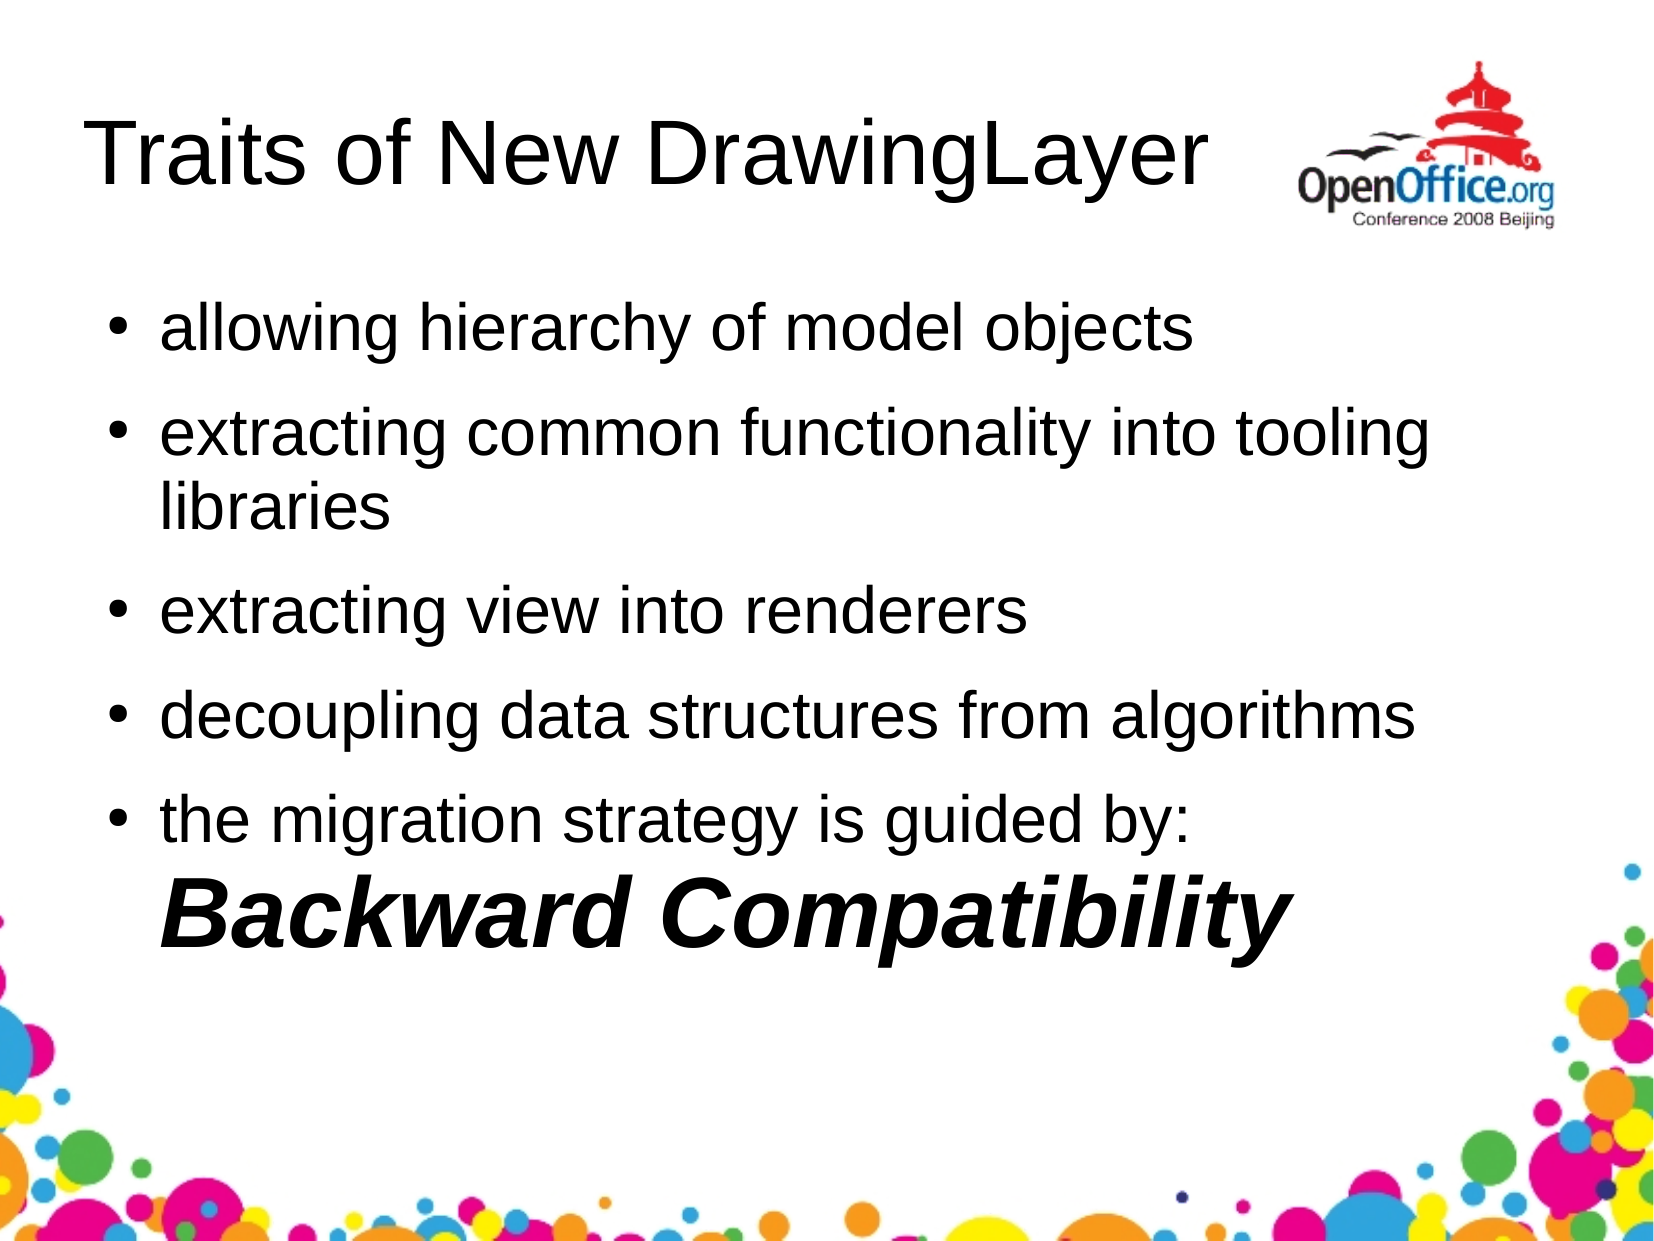

# Traits of New DrawingLayer
allowing hierarchy of model objects
extracting common functionality into tooling libraries
extracting view into renderers
decoupling data structures from algorithms
the migration strategy is guided by:
Backward Compatibility